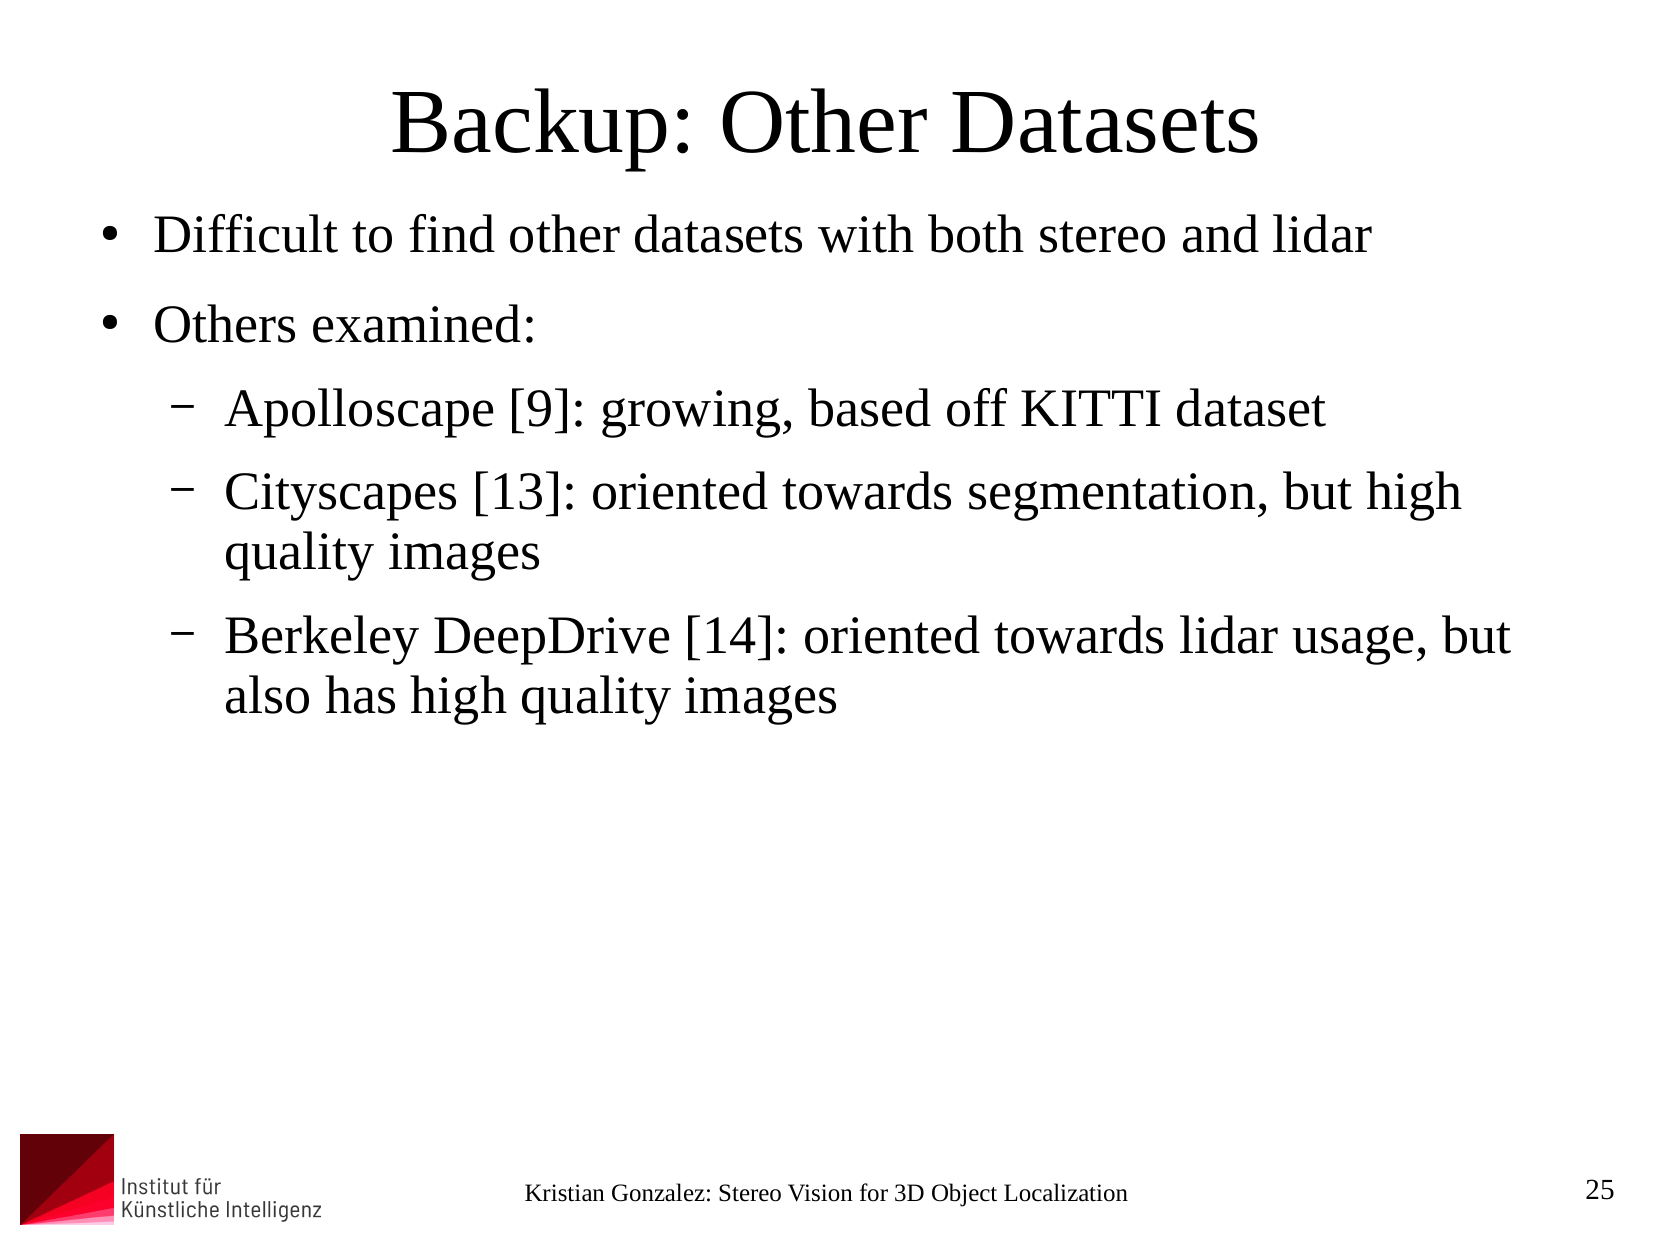

# Backup: Other Datasets
Difficult to find other datasets with both stereo and lidar
Others examined:
Apolloscape [9]: growing, based off KITTI dataset
Cityscapes [13]: oriented towards segmentation, but high quality images
Berkeley DeepDrive [14]: oriented towards lidar usage, but also has high quality images
25
Kristian Gonzalez: Stereo Vision for 3D Object Localization